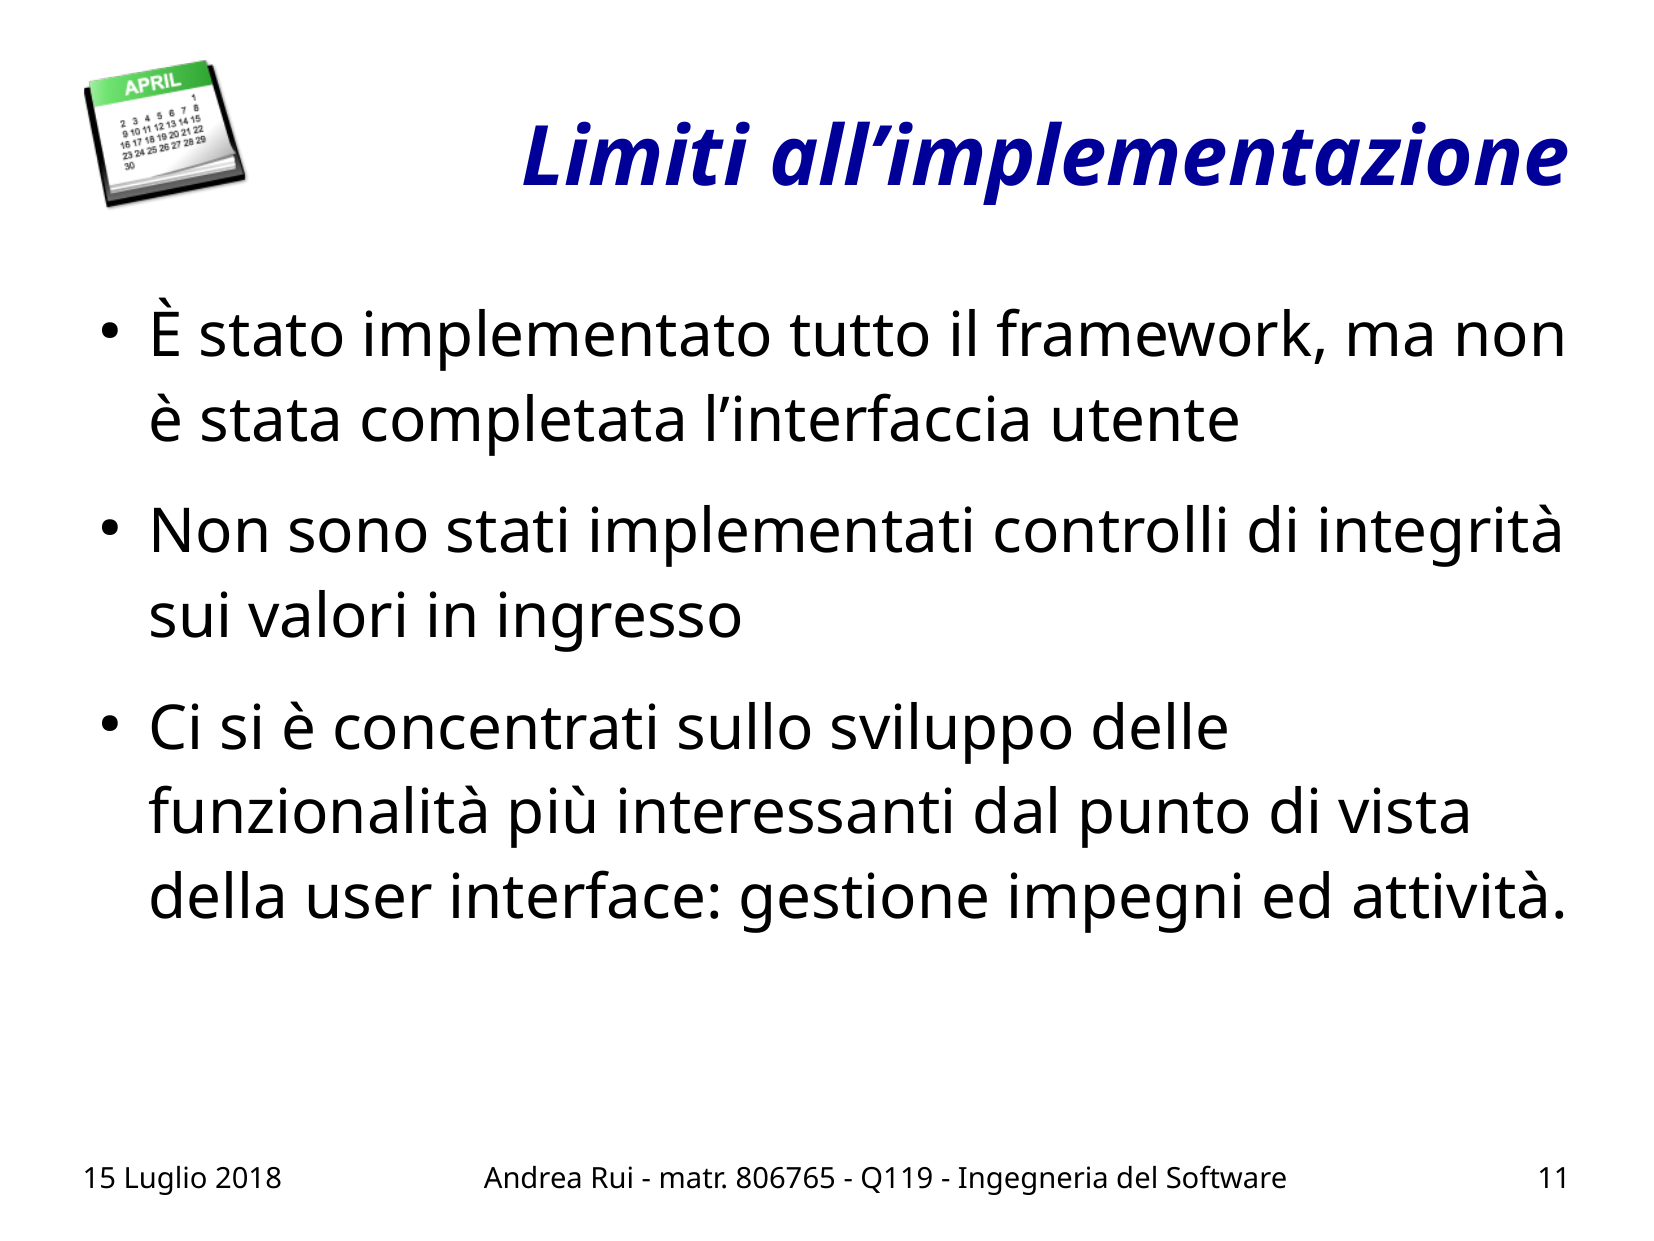

# Limiti all’implementazione
È stato implementato tutto il framework, ma non è stata completata l’interfaccia utente
Non sono stati implementati controlli di integrità sui valori in ingresso
Ci si è concentrati sullo sviluppo delle funzionalità più interessanti dal punto di vista della user interface: gestione impegni ed attività.
15 Luglio 2018
Andrea Rui - matr. 806765 - Q119 - Ingegneria del Software
11